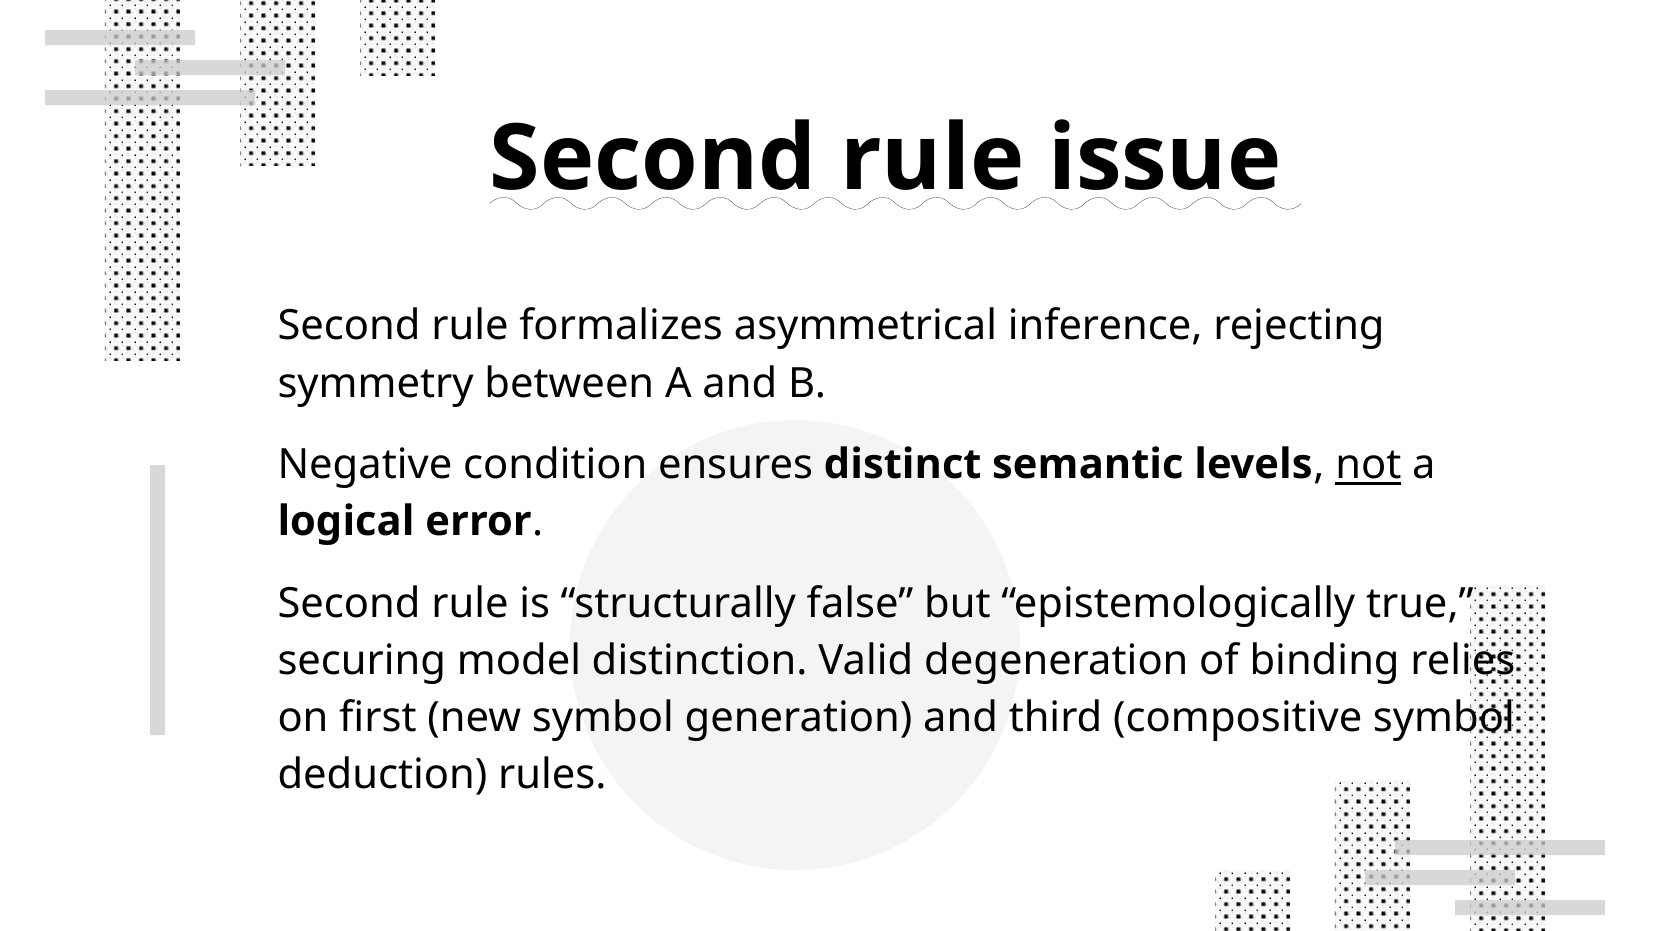

# Second rule issue
Second rule formalizes asymmetrical inference, rejecting symmetry between A and B.
Negative condition ensures distinct semantic levels, not a logical error.
Second rule is “structurally false” but “epistemologically true,” securing model distinction. Valid degeneration of binding relies on first (new symbol generation) and third (compositive symbol deduction) rules.